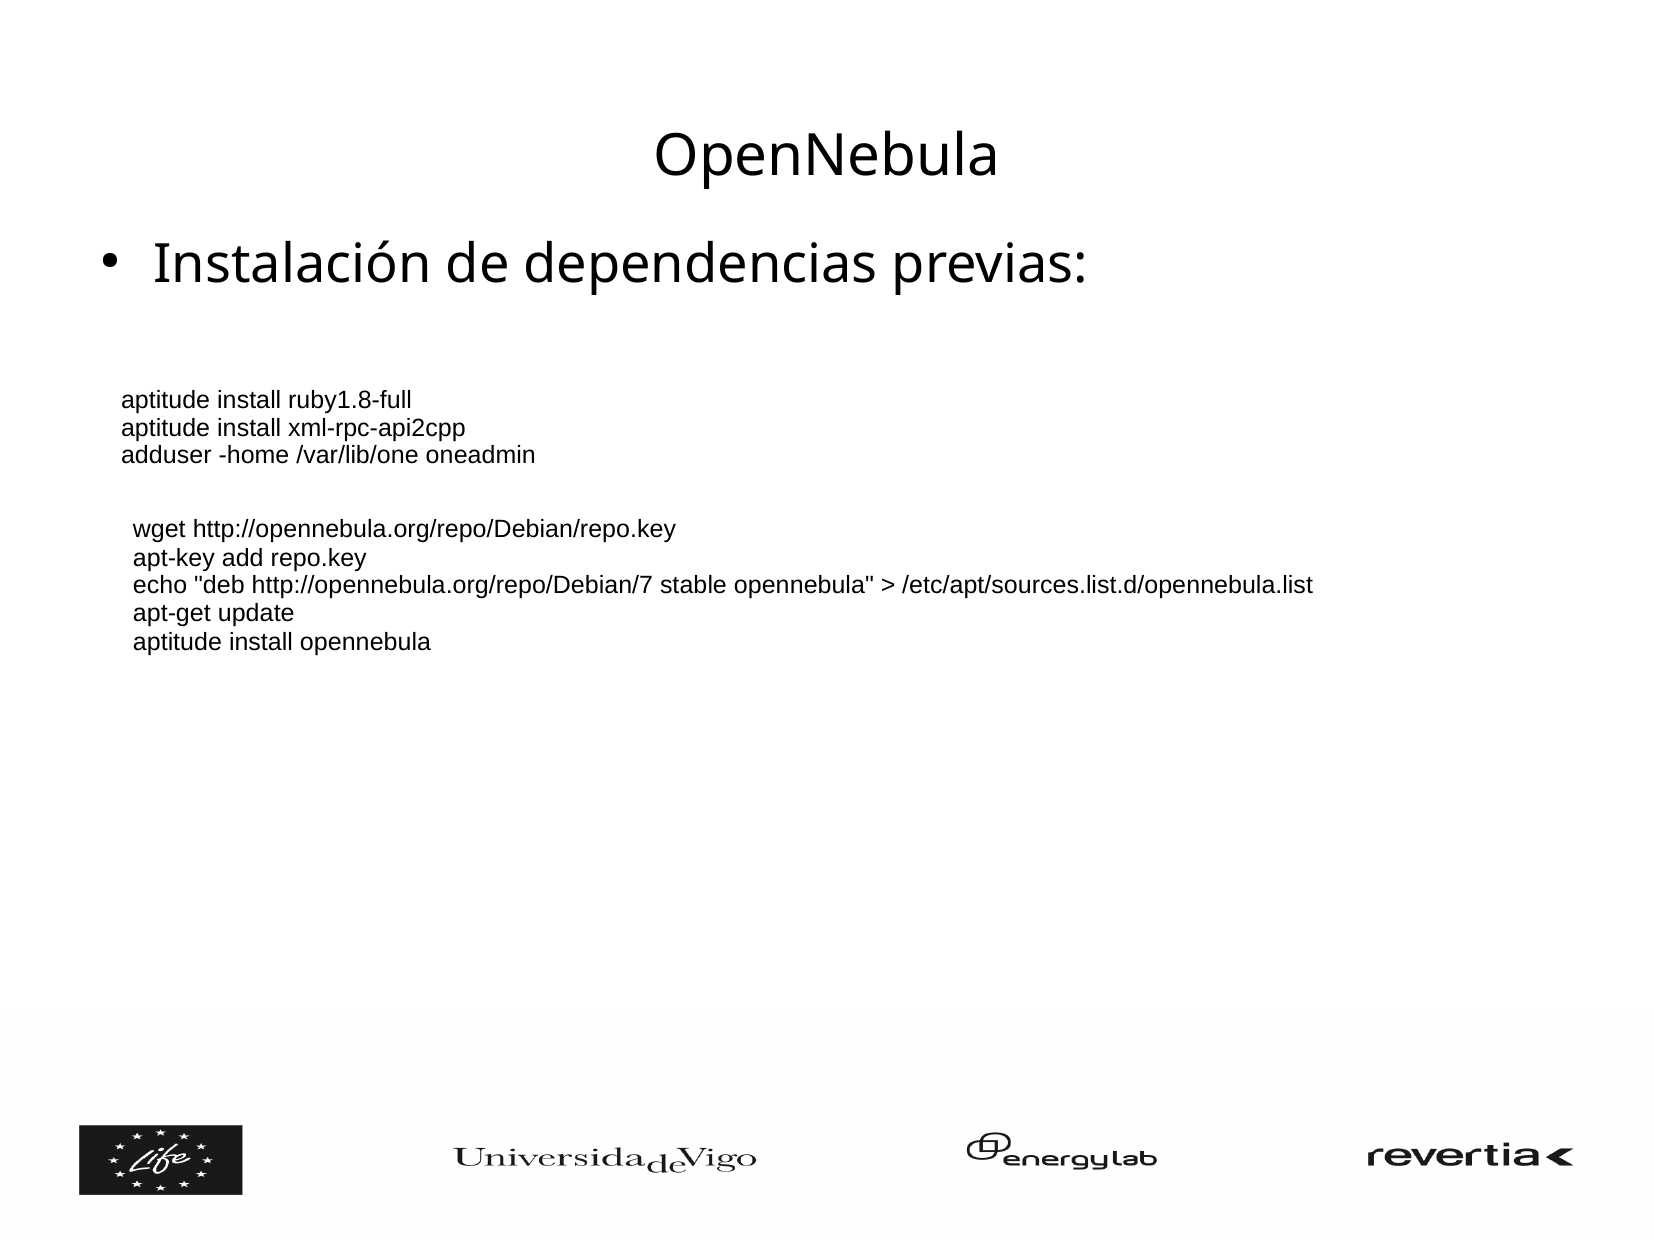

# OpenNebula
Instalación de dependencias previas:
aptitude install ruby1.8-full
aptitude install xml-rpc-api2cpp
adduser -home /var/lib/one oneadmin
wget http://opennebula.org/repo/Debian/repo.key
apt-key add repo.key
echo "deb http://opennebula.org/repo/Debian/7 stable opennebula" > /etc/apt/sources.list.d/opennebula.list
apt-get update
aptitude install opennebula